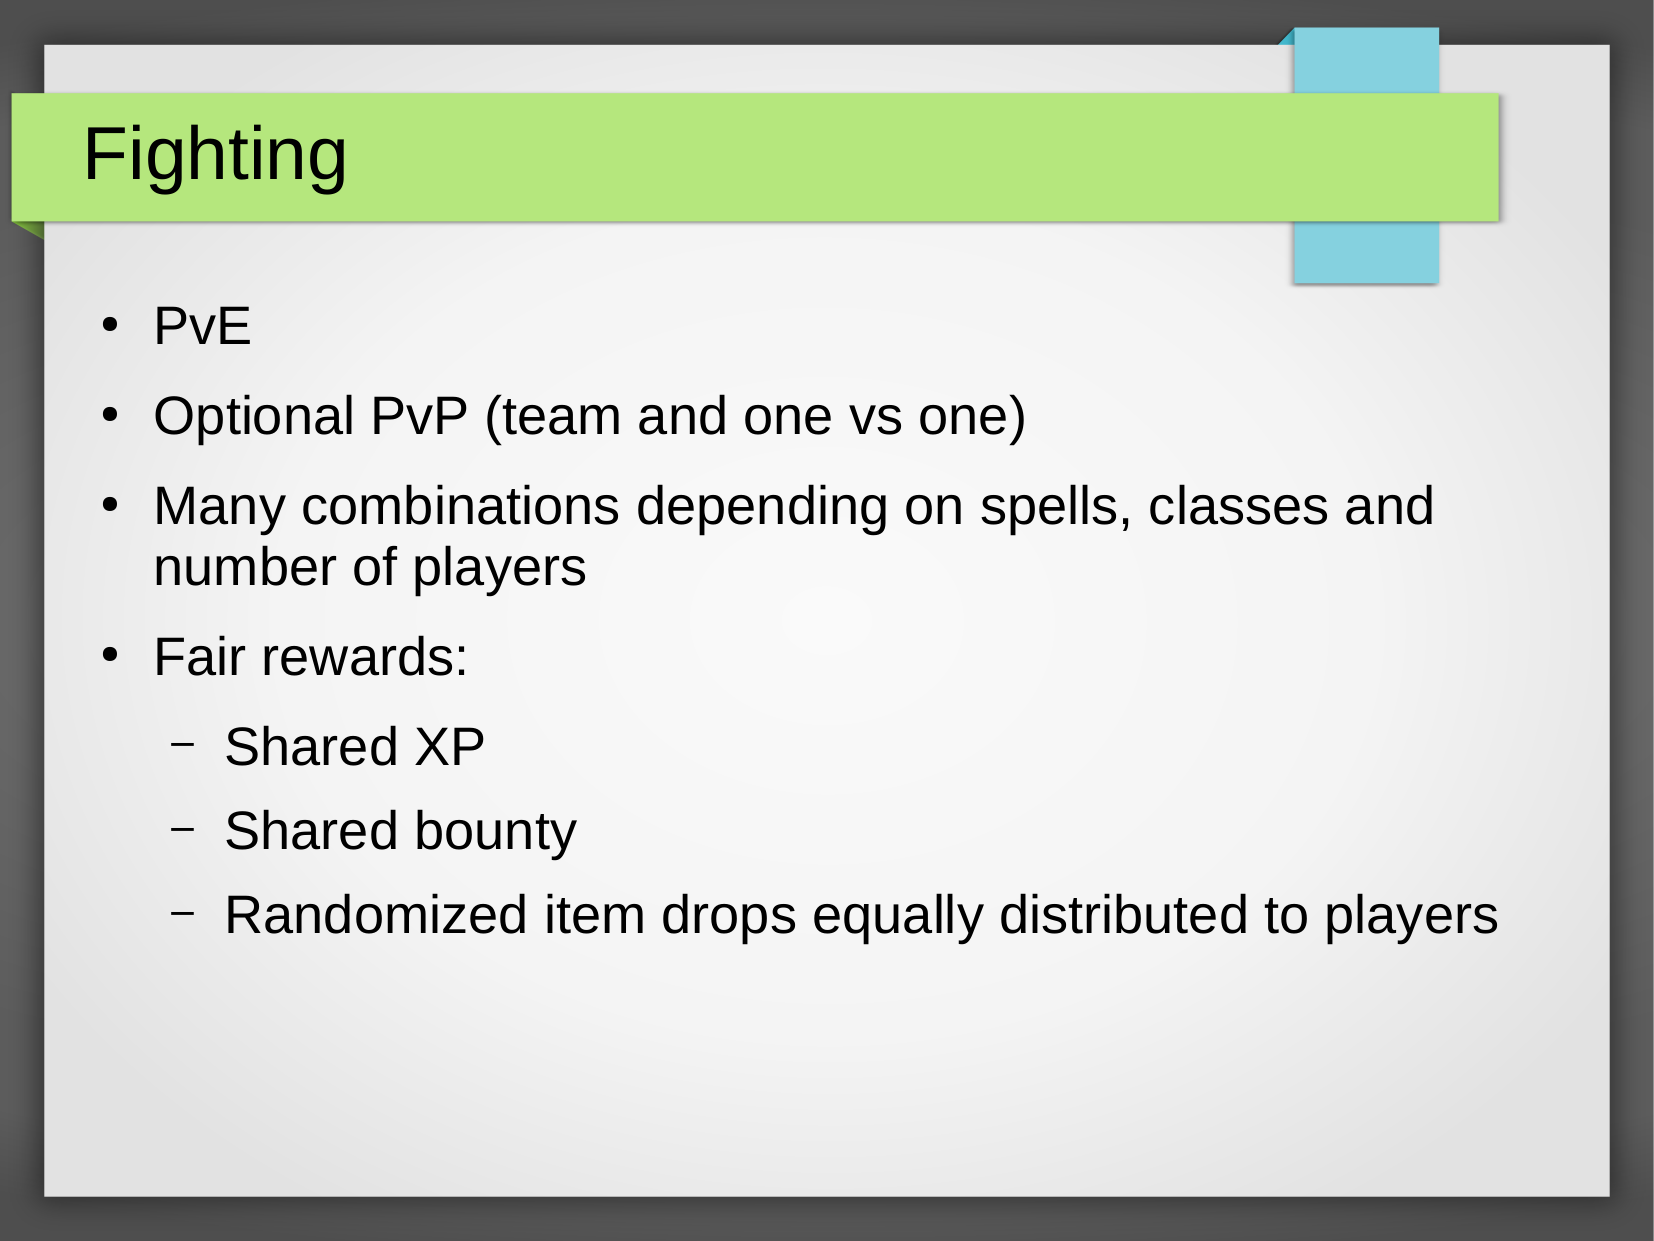

# Fighting
PvE
Optional PvP (team and one vs one)
Many combinations depending on spells, classes and number of players
Fair rewards:
Shared XP
Shared bounty
Randomized item drops equally distributed to players